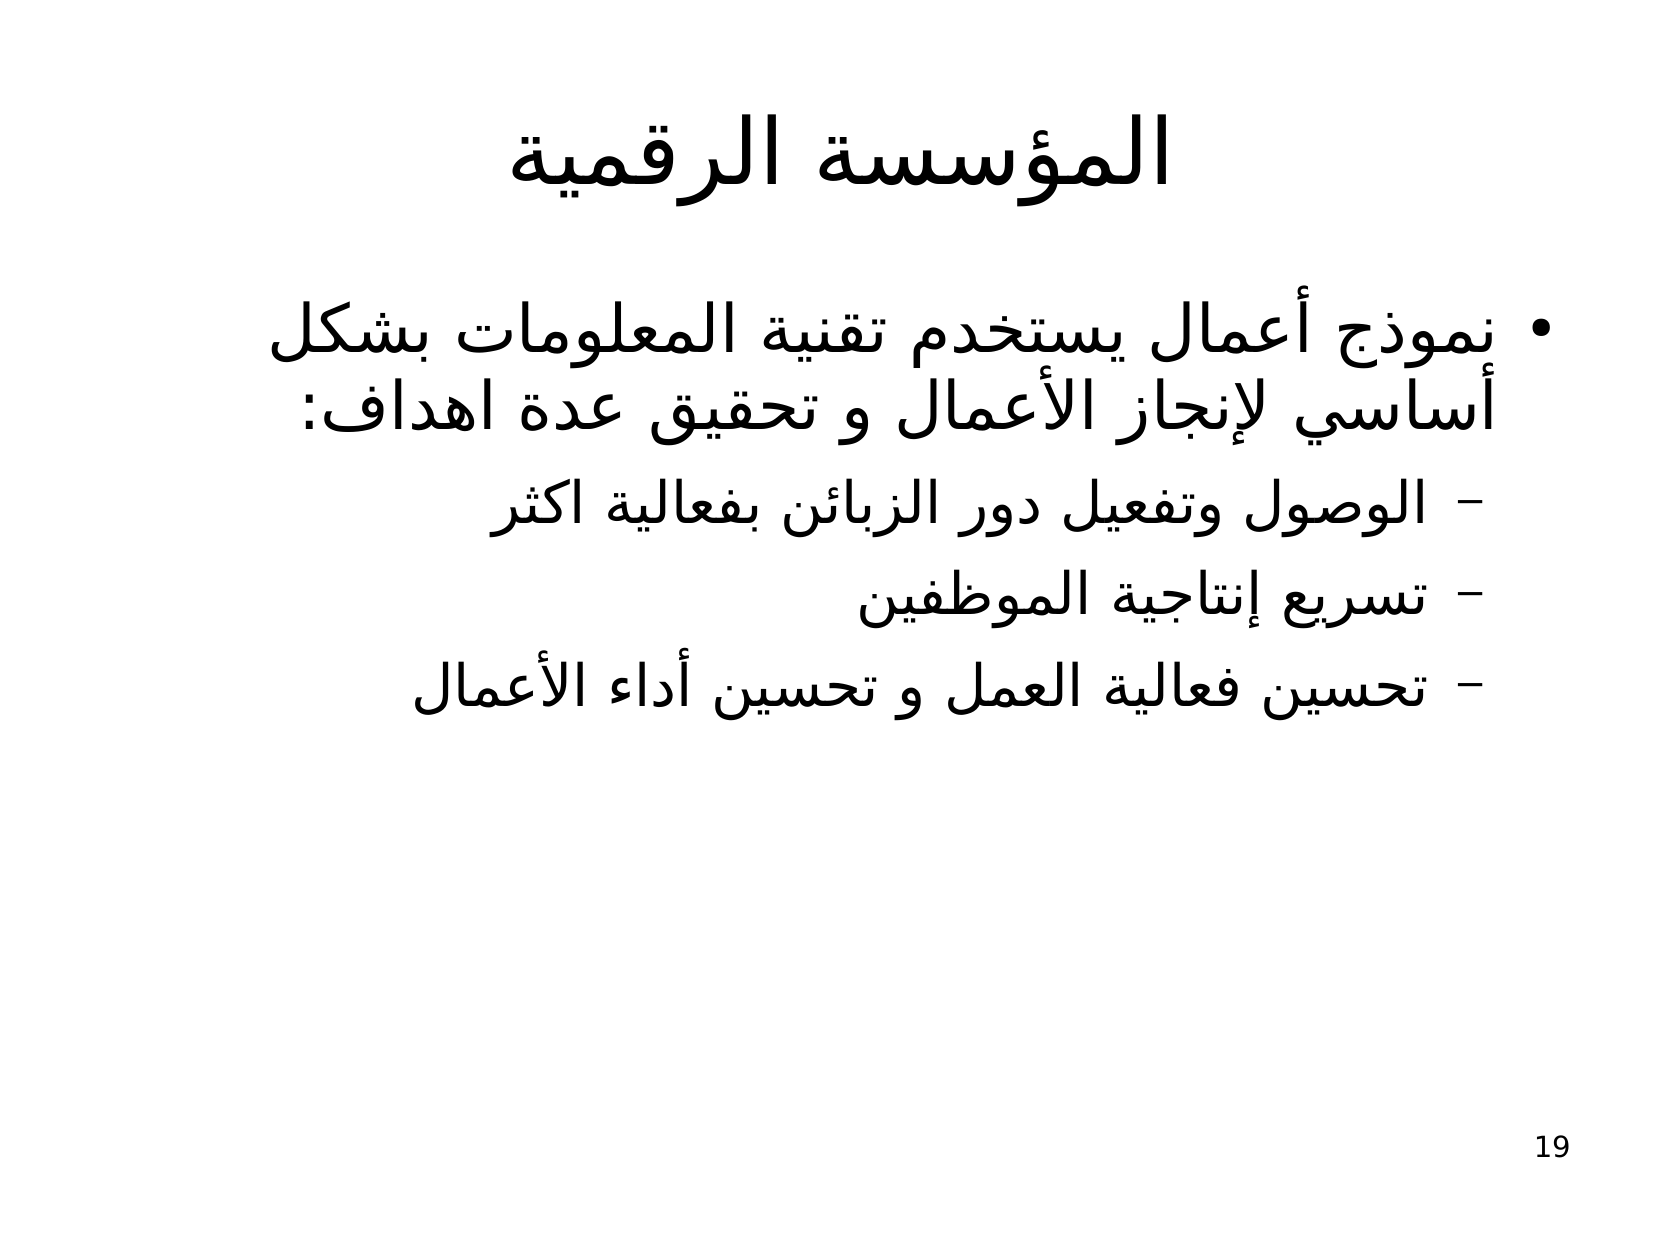

# المؤسسة الرقمية
نموذج أعمال يستخدم تقنية المعلومات بشكل أساسي لإنجاز الأعمال و تحقيق عدة اهداف:
الوصول وتفعيل دور الزبائن بفعالية اكثر
تسريع إنتاجية الموظفين
تحسين فعالية العمل و تحسين أداء الأعمال
19